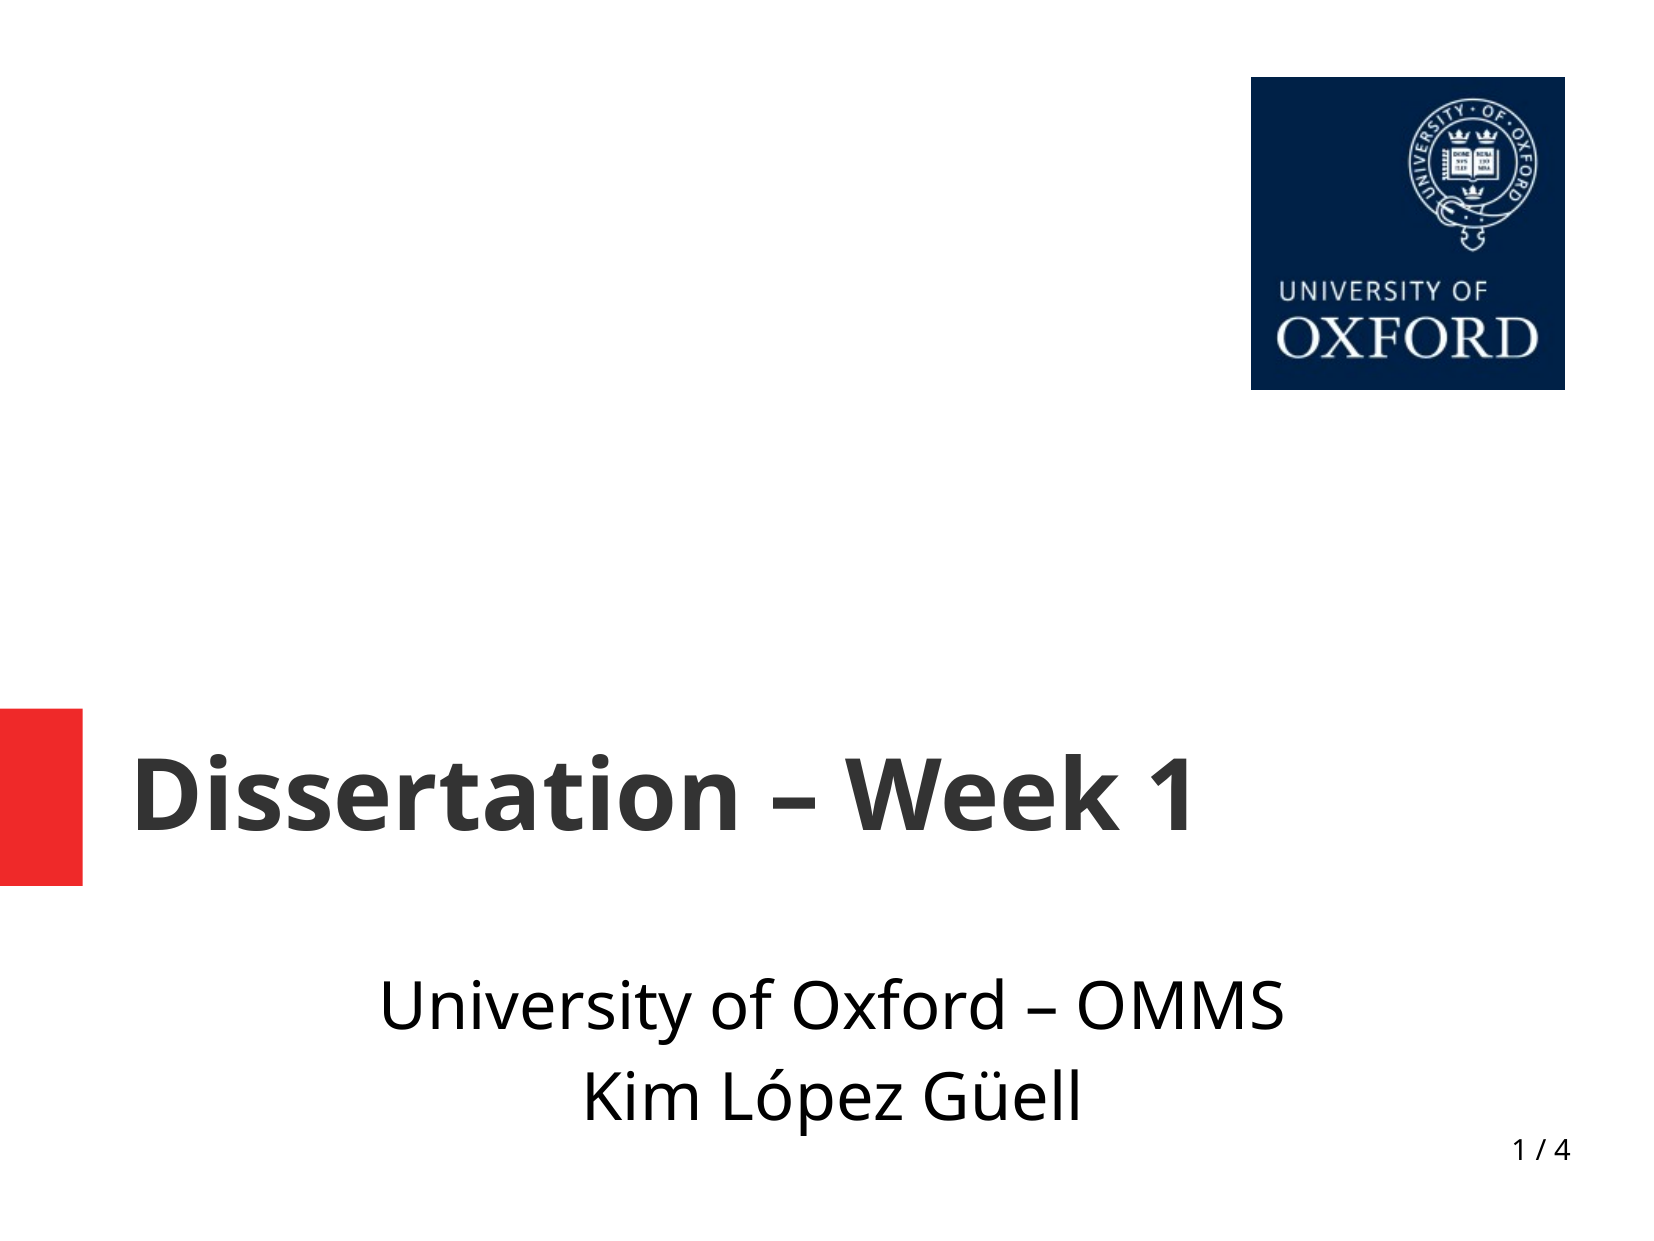

# Dissertation – Week 1
University of Oxford – OMMS
Kim López Güell
1